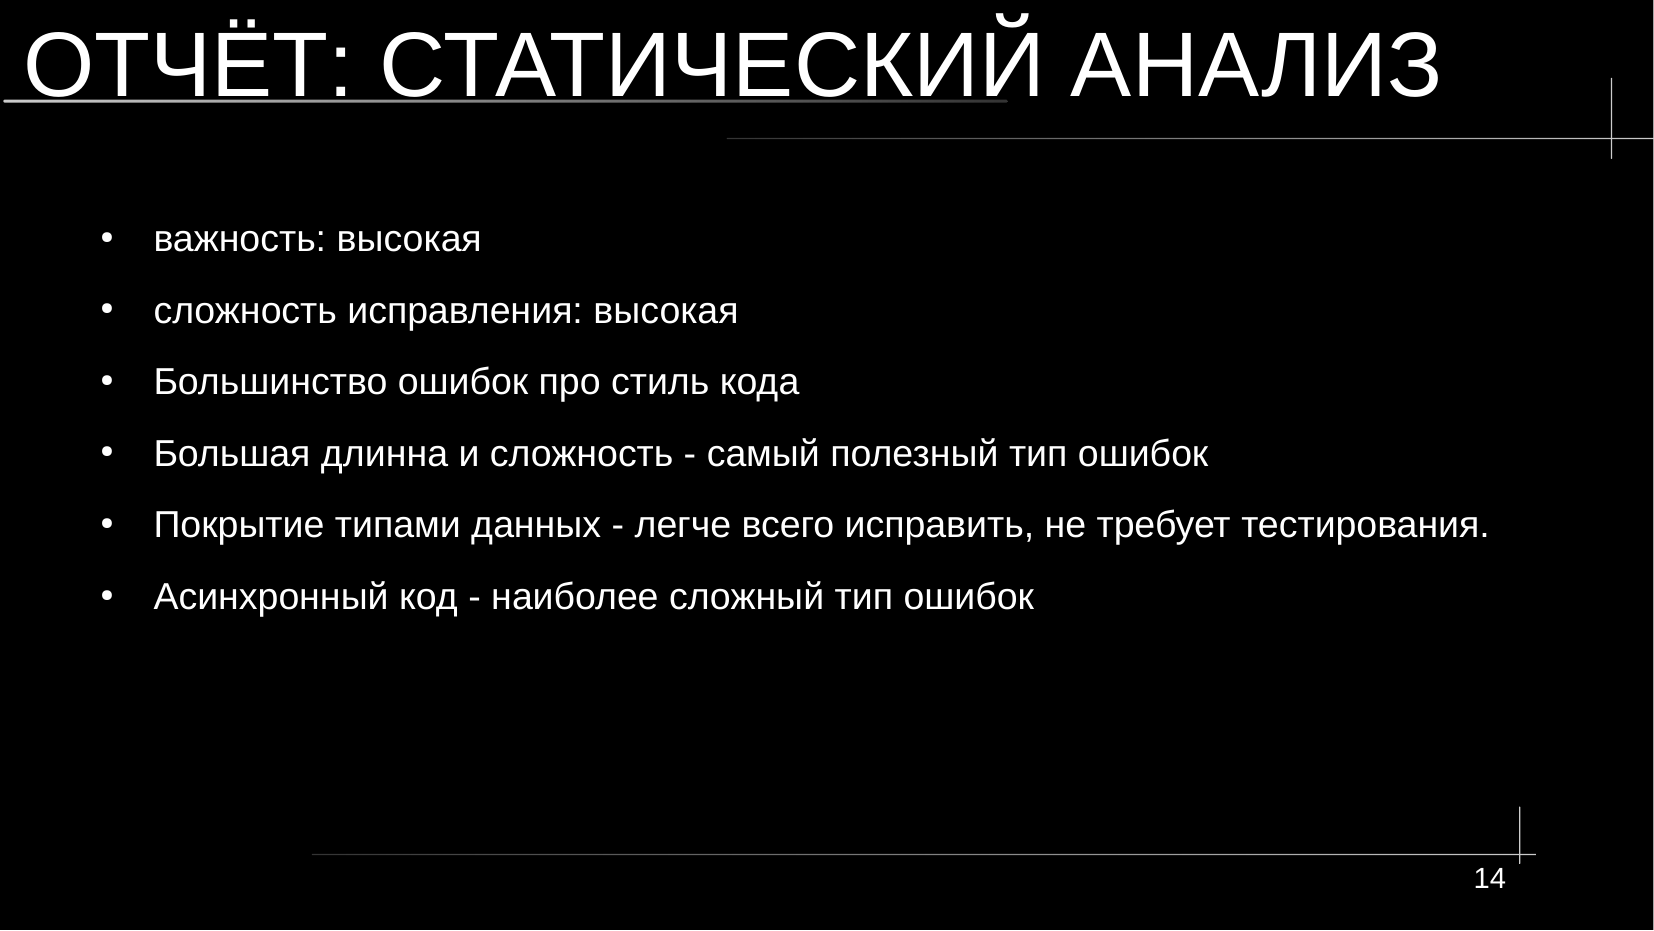

# ОТЧЁТ: СТАТИЧЕСКИЙ АНАЛИЗ
важность: высокая
сложность исправления: высокая
Большинство ошибок про стиль кода
Большая длинна и сложность - самый полезный тип ошибок
Покрытие типами данных - легче всего исправить, не требует тестирования.
Асинхронный код - наиболее сложный тип ошибок
14